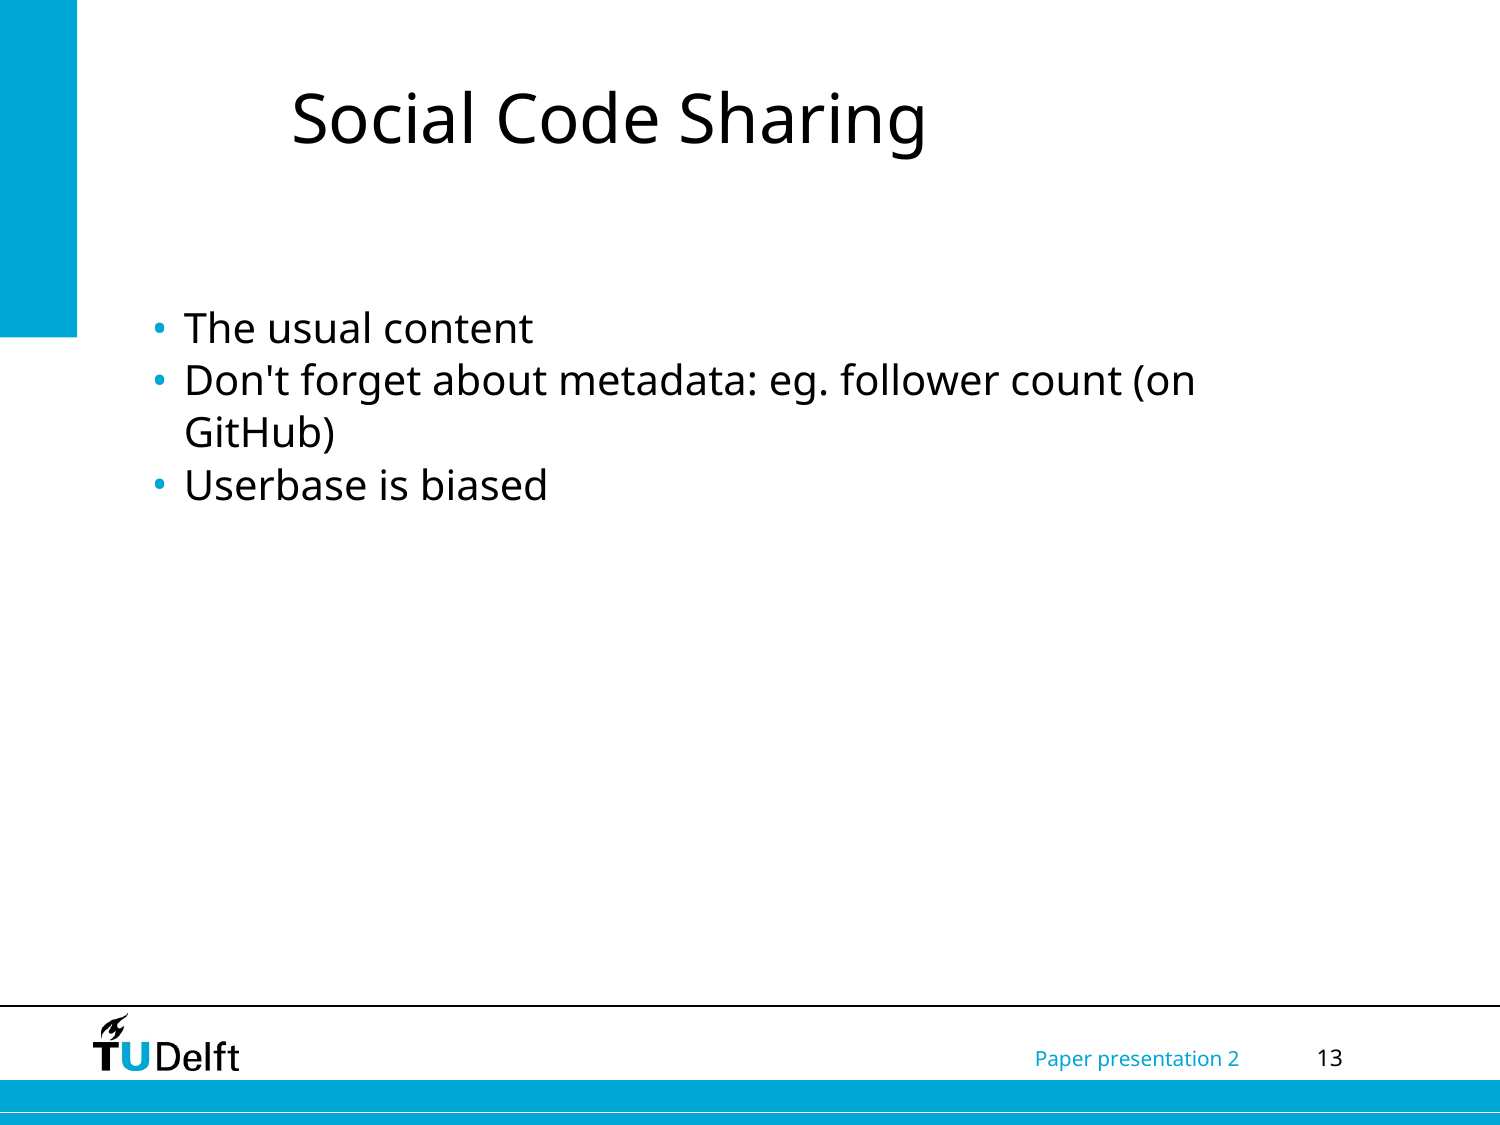

# Social Code Sharing
The usual content
Don't forget about metadata: eg. follower count (on GitHub)
Userbase is biased